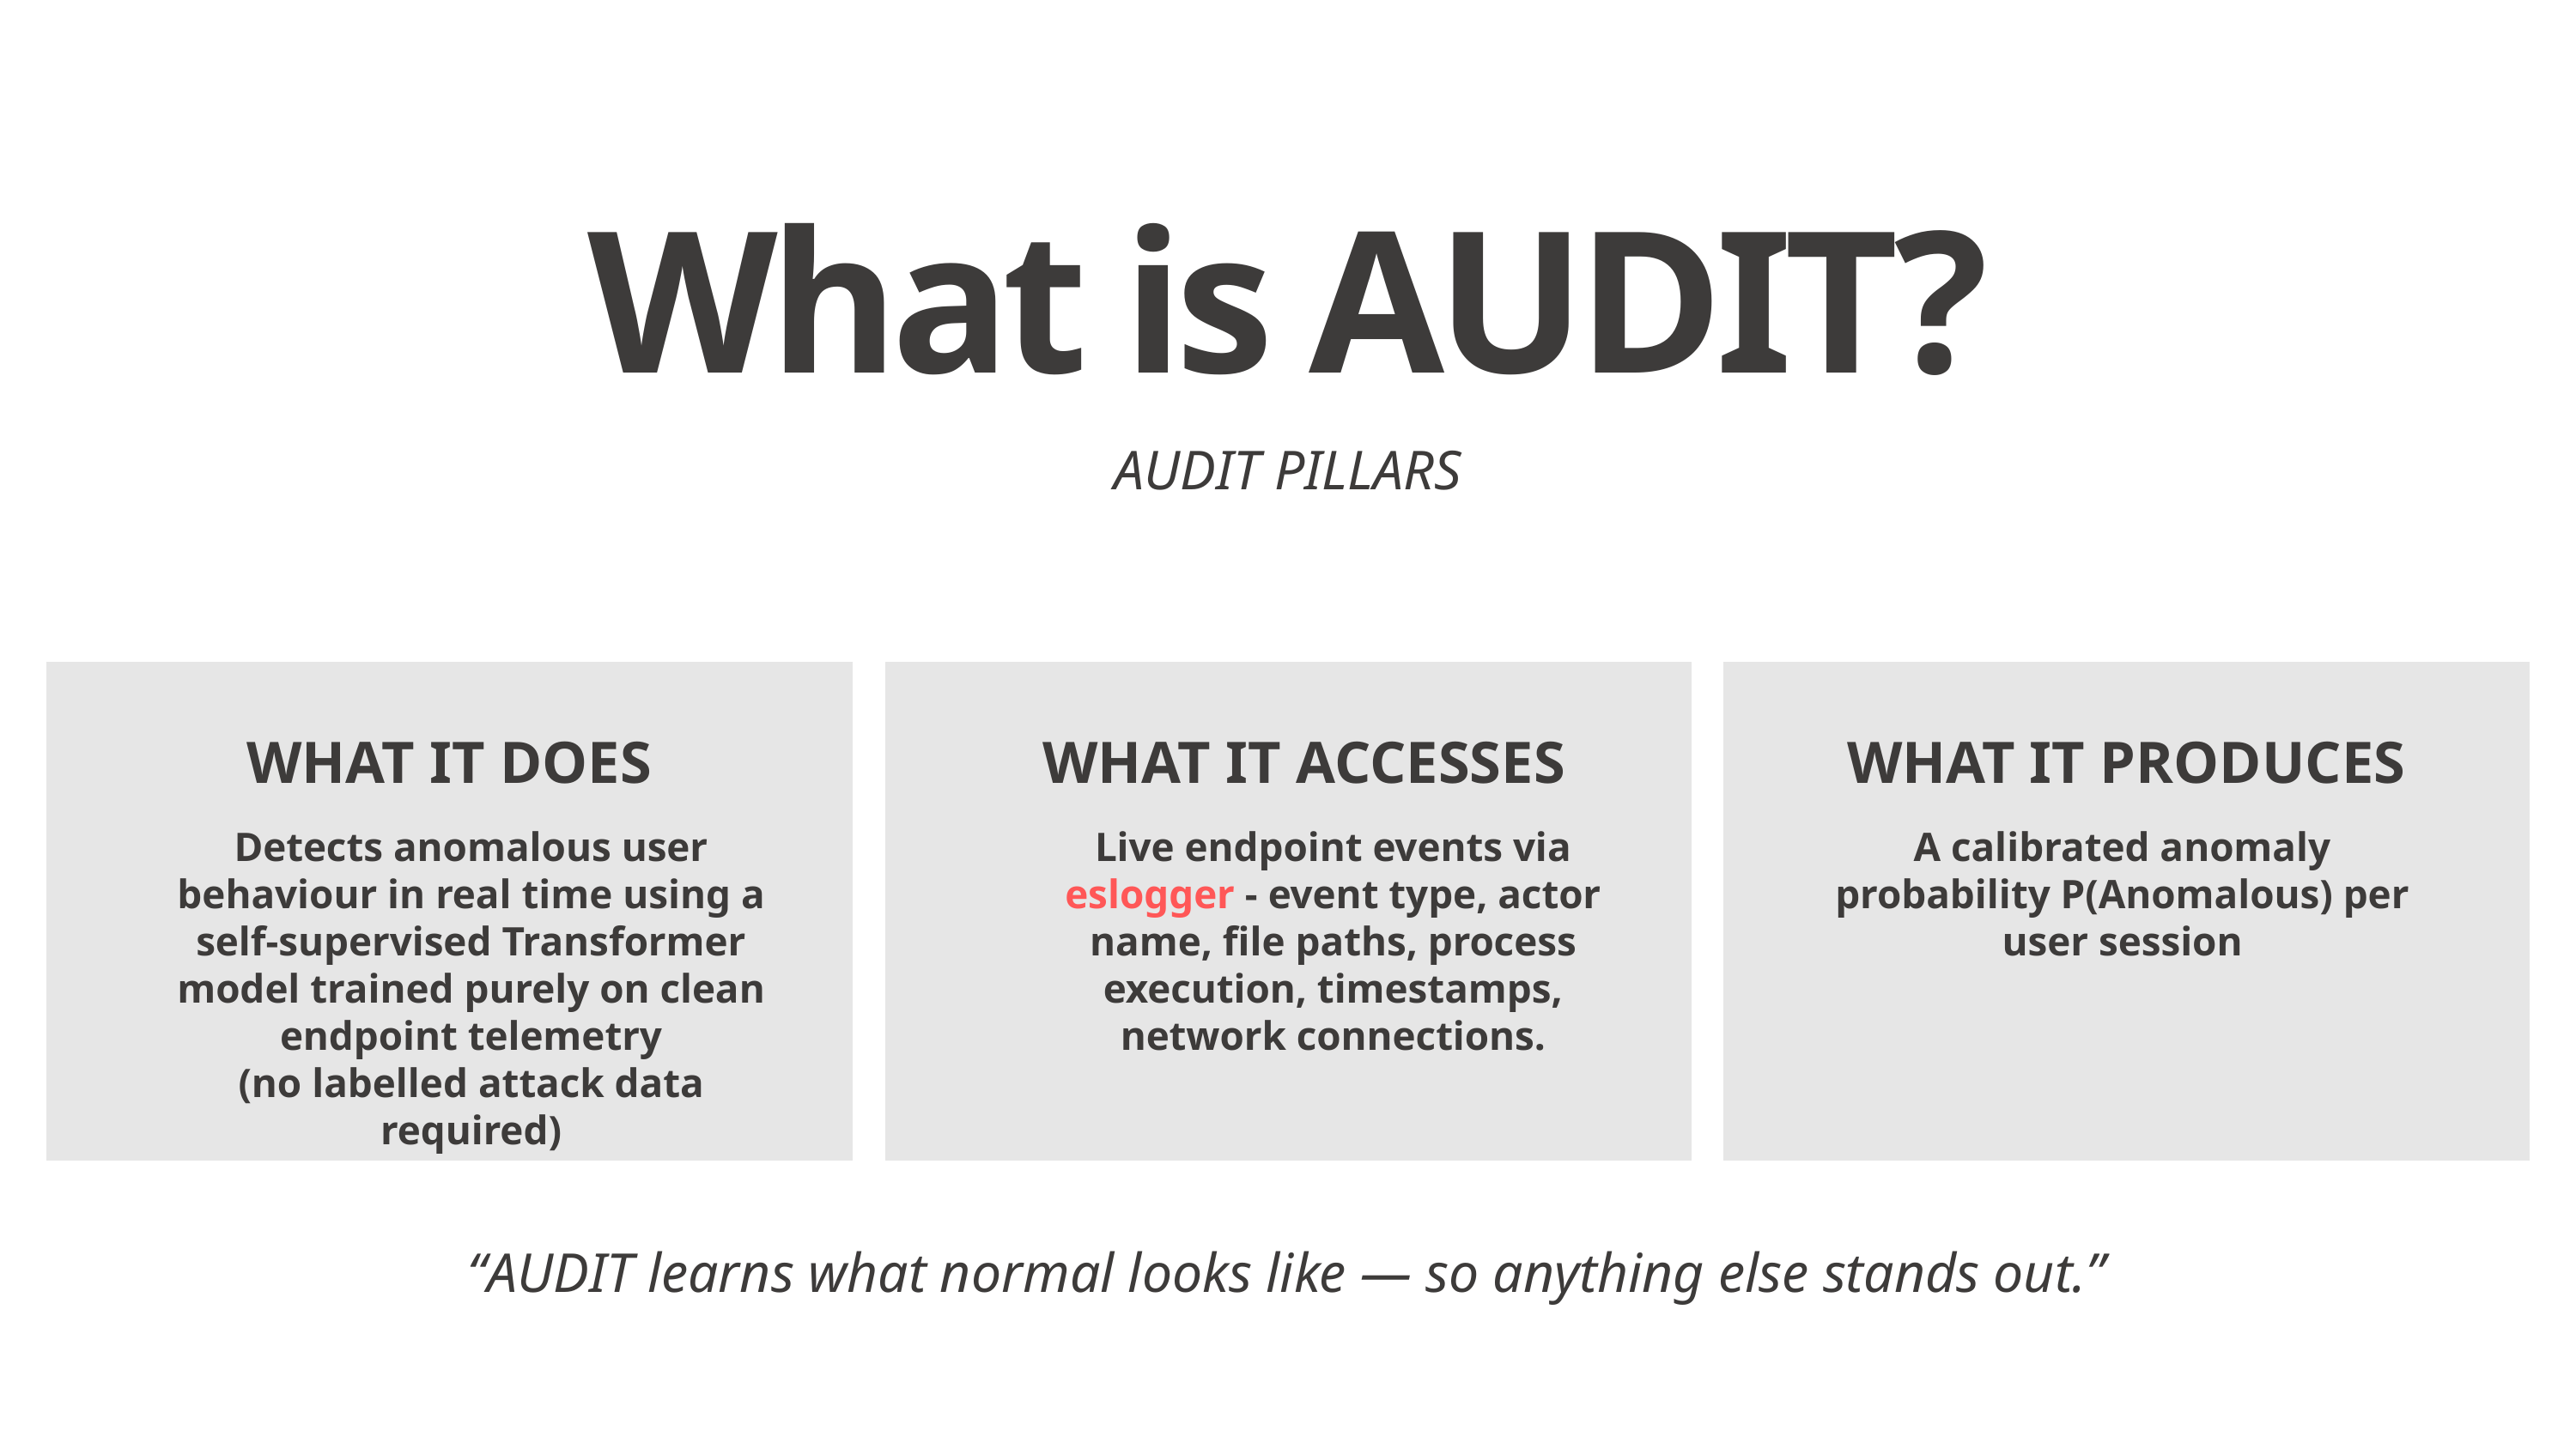

What is AUDIT?
AUDIT PILLARS
WHAT IT DOES
WHAT IT ACCESSES
WHAT IT PRODUCES
Detects anomalous user behaviour in real time using a self-supervised Transformer model trained purely on clean endpoint telemetry
(no labelled attack data required)
Live endpoint events via eslogger - event type, actor name, file paths, process execution, timestamps, network connections.
A calibrated anomaly probability P(Anomalous) per user session
“AUDIT learns what normal looks like — so anything else stands out.”